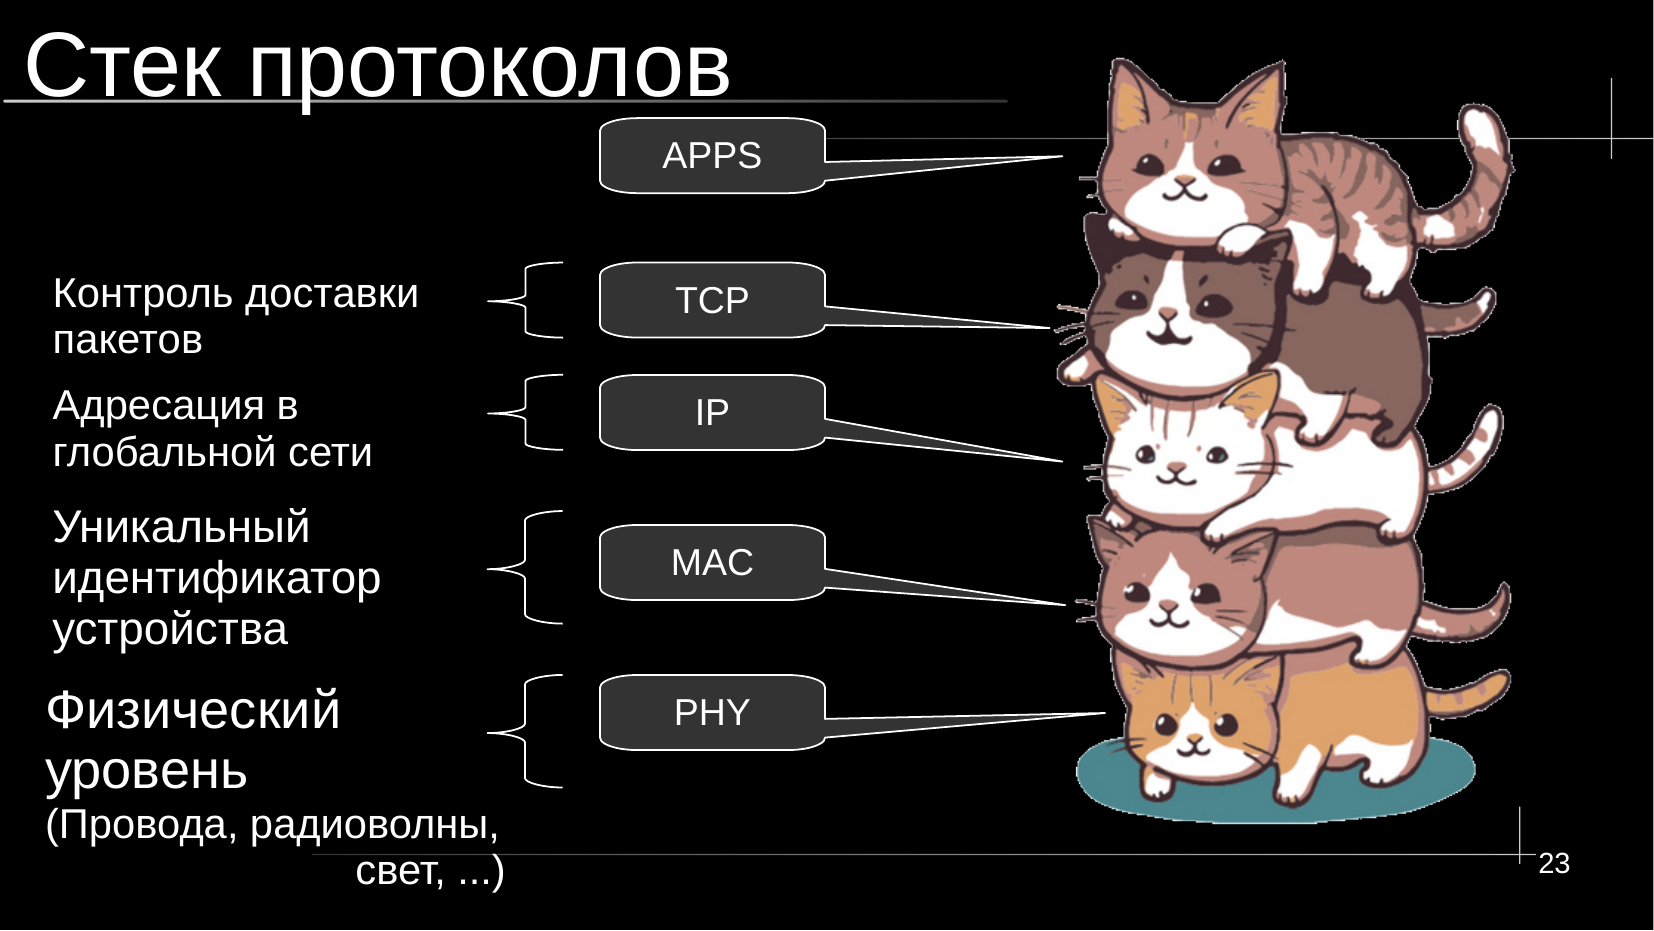

# Стек протоколов
APPS
Контроль доставки
пакетов
TCP
Адресация в
глобальной сети
IP
Уникальный
идентификатор
устройства
MAC
Физический
уровень
(Провода, радиоволны,
 свет, ...)
PHY
23